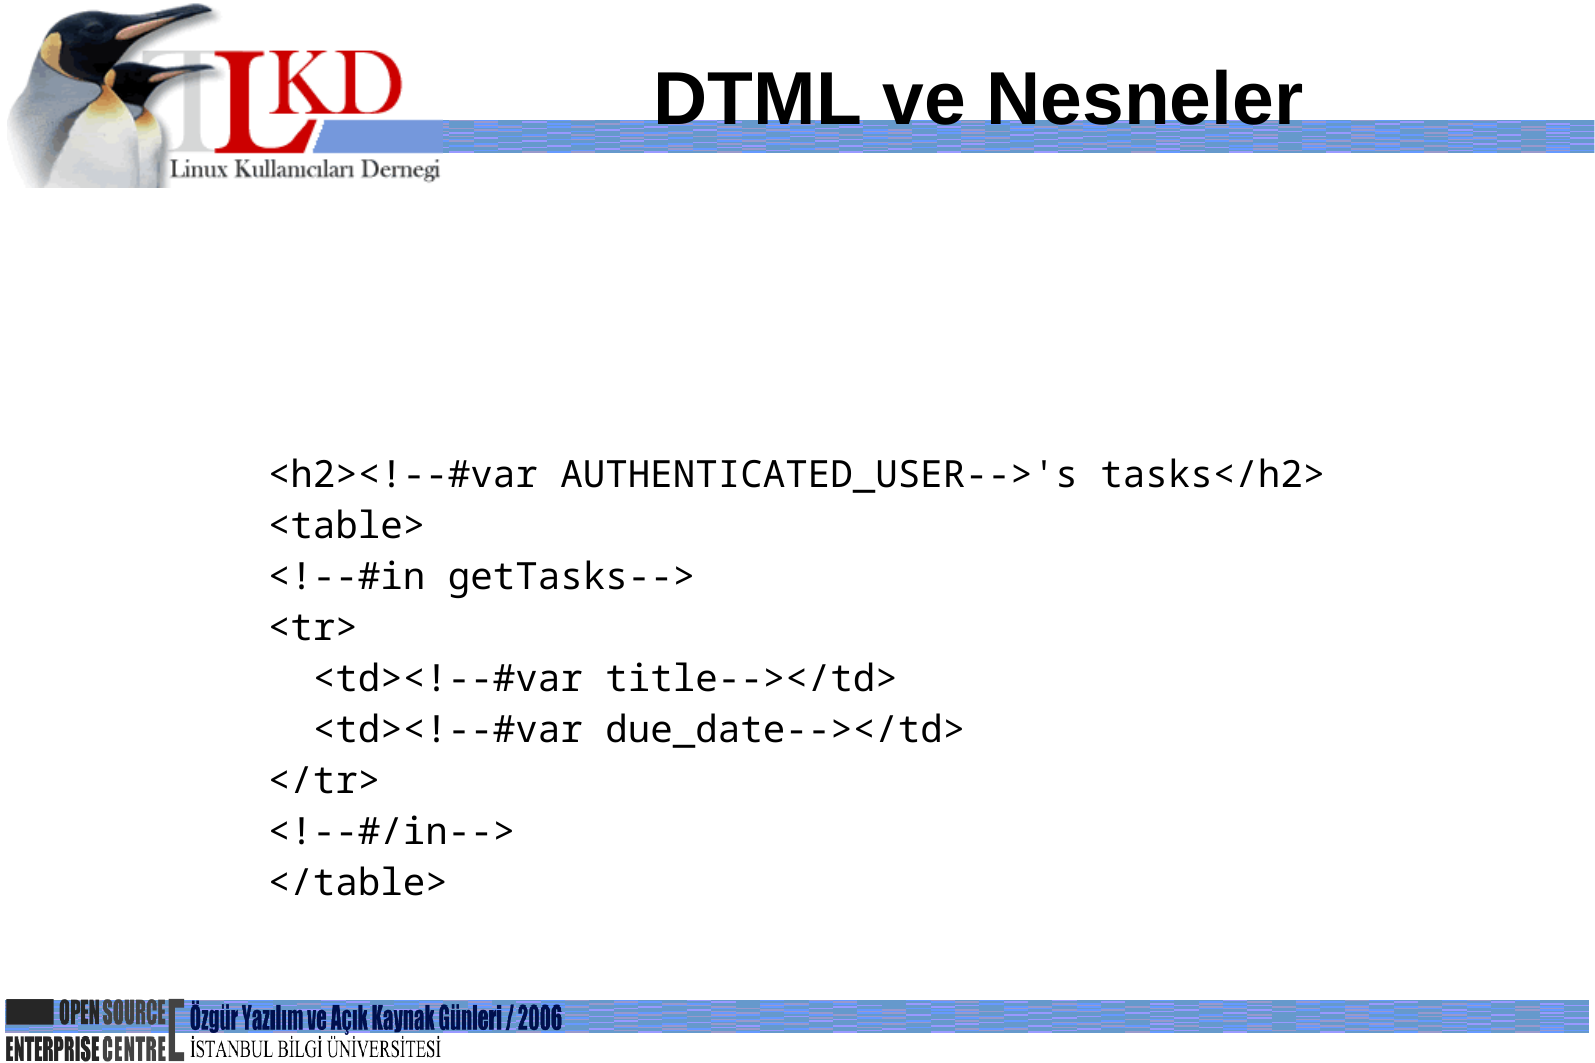

# DTML ve Nesneler
 <h2><!--#var AUTHENTICATED_USER-->'s tasks</h2>
 <table>
 <!--#in getTasks-->
 <tr>
 <td><!--#var title--></td>
 <td><!--#var due_date--></td>
 </tr>
 <!--#/in-->
 </table>